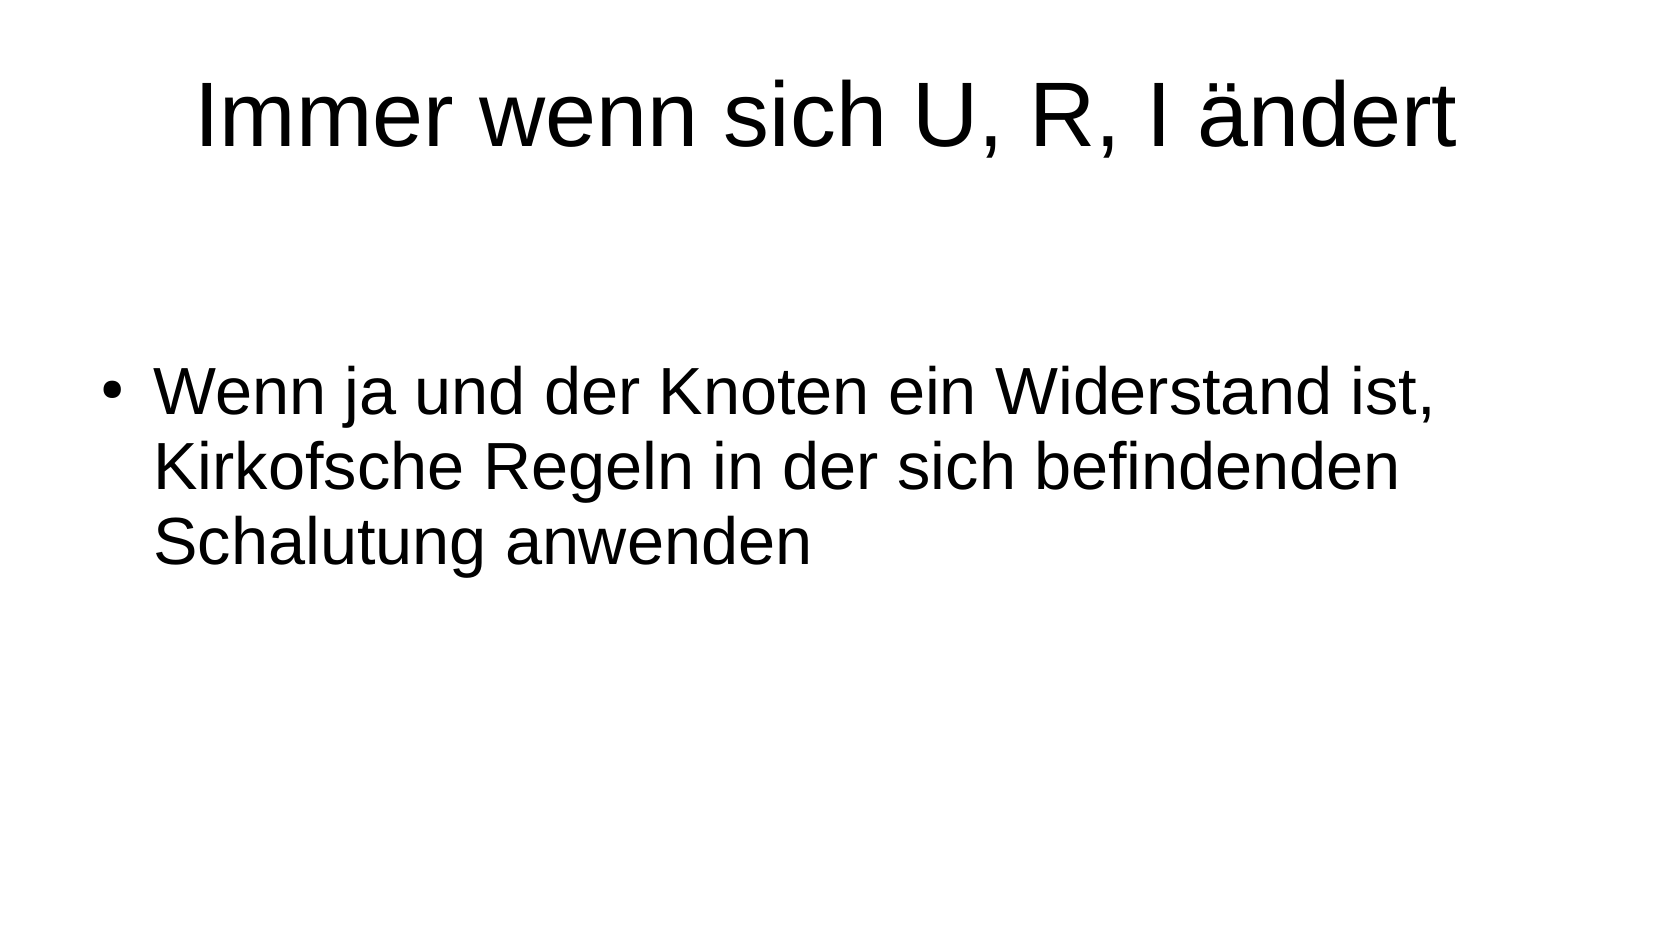

# Immer wenn sich U, R, I ändert
Wenn ja und der Knoten ein Widerstand ist, Kirkofsche Regeln in der sich befindenden Schalutung anwenden